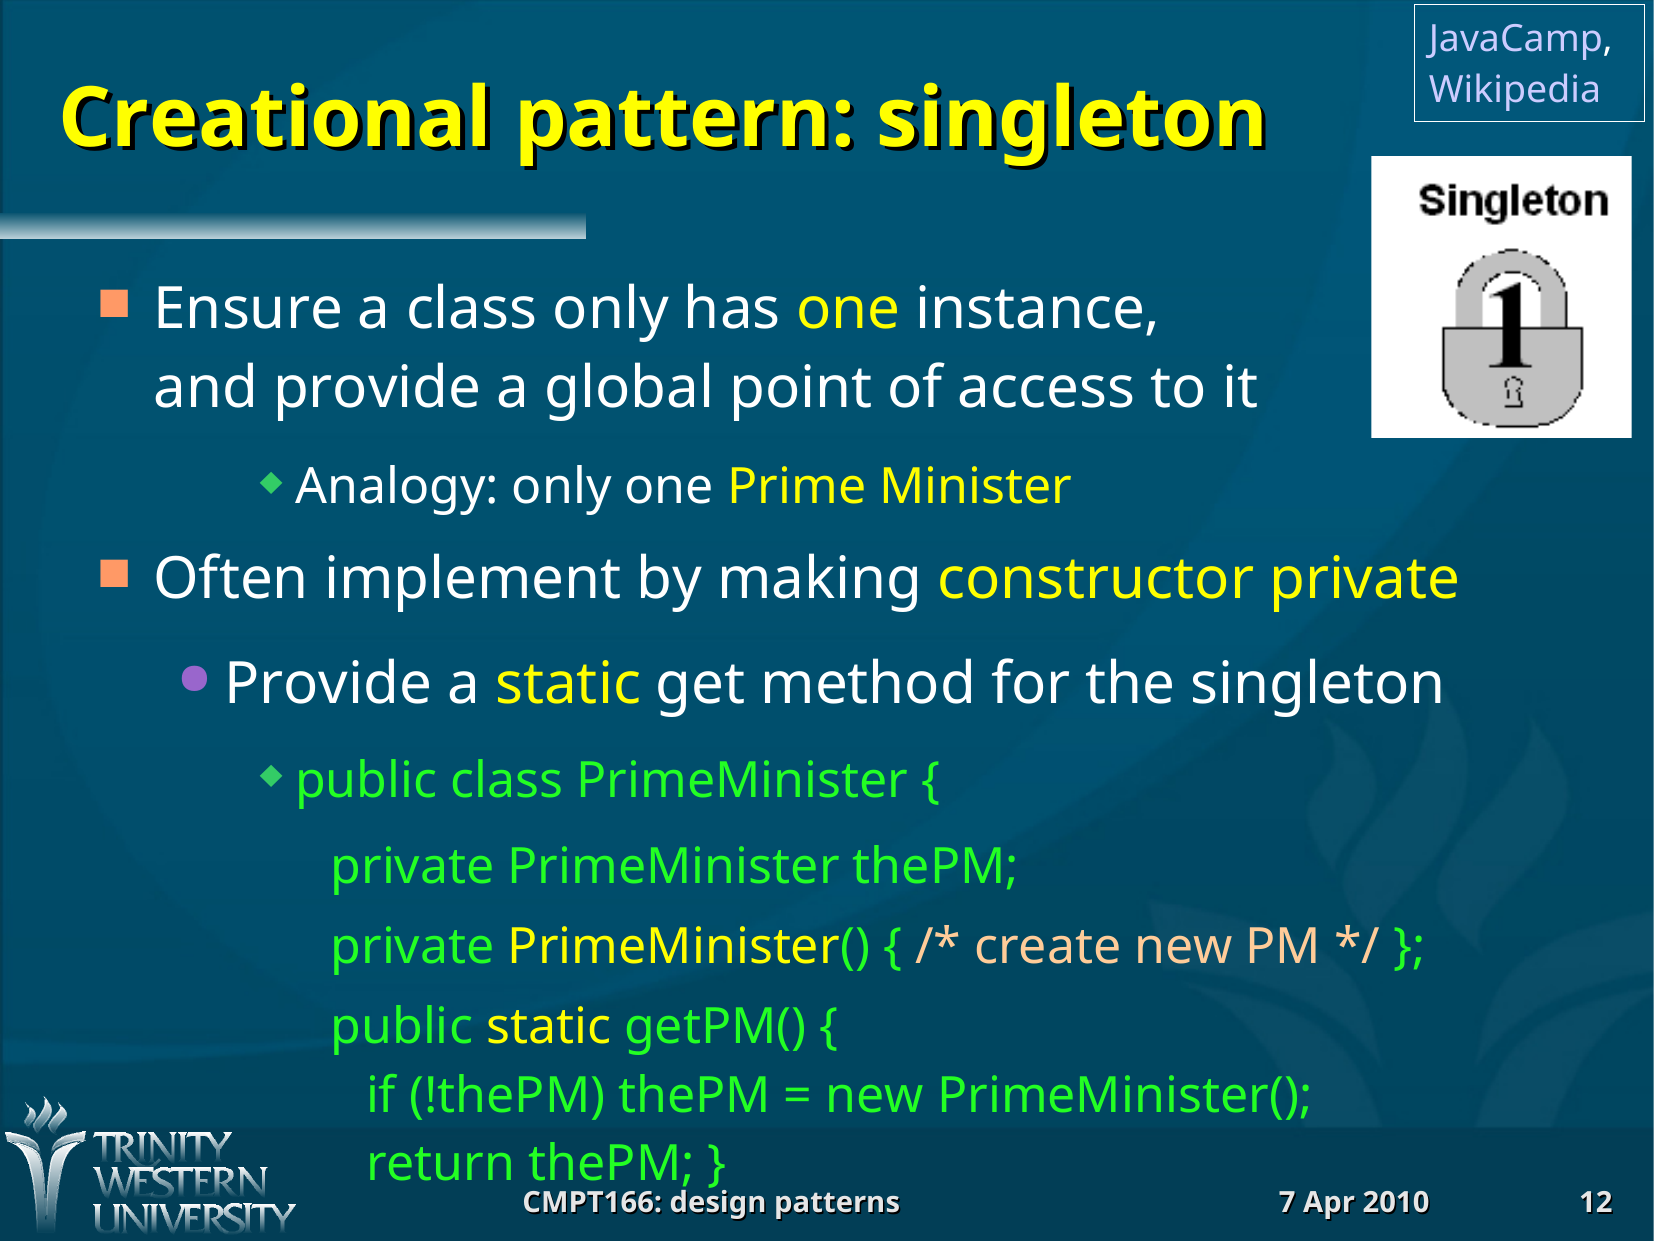

JavaCamp,
Wikipedia
# Creational pattern: singleton
Ensure a class only has one instance,
and provide a global point of access to it
Analogy: only one Prime Minister
Often implement by making constructor private
Provide a static get method for the singleton
public class PrimeMinister {
private PrimeMinister thePM;
private PrimeMinister() { /* create new PM */ };
public static getPM() {
if (!thePM) thePM = new PrimeMinister();
return thePM; }
CMPT166: design patterns
7 Apr 2010
12